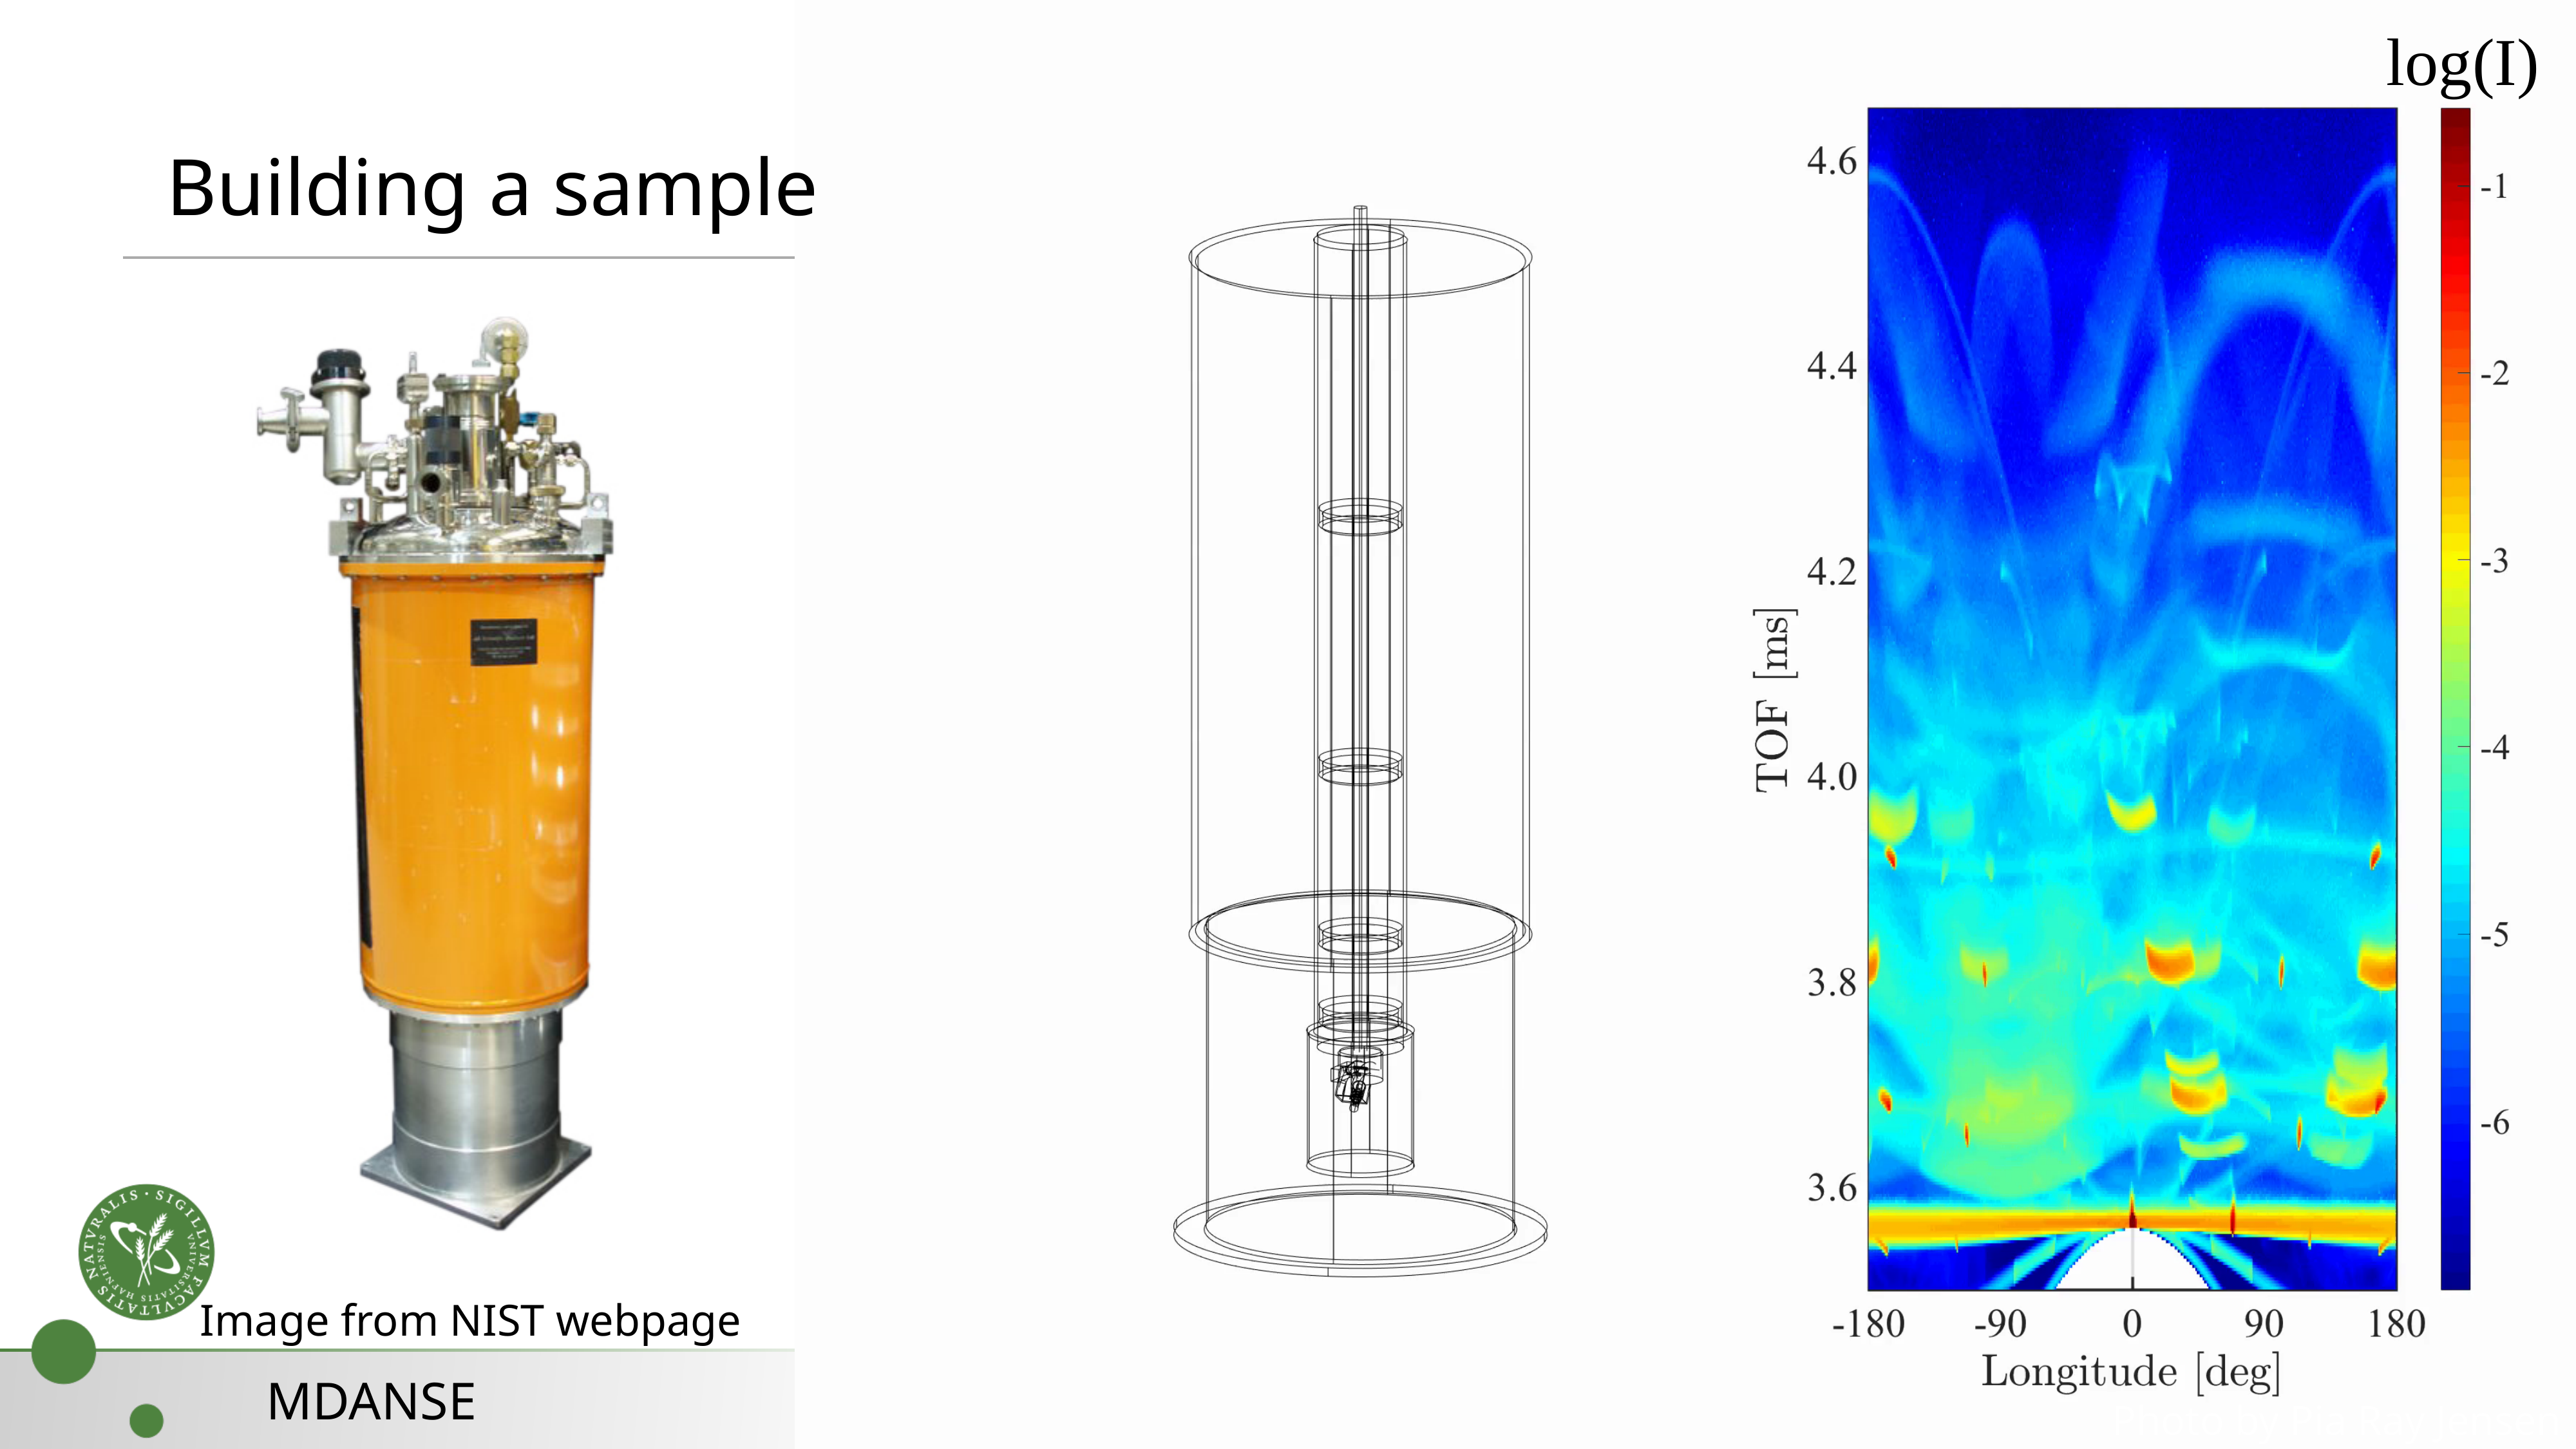

# Building a sample
log(I)
Image from NIST webpage
Photo by Pia Ray Jensen